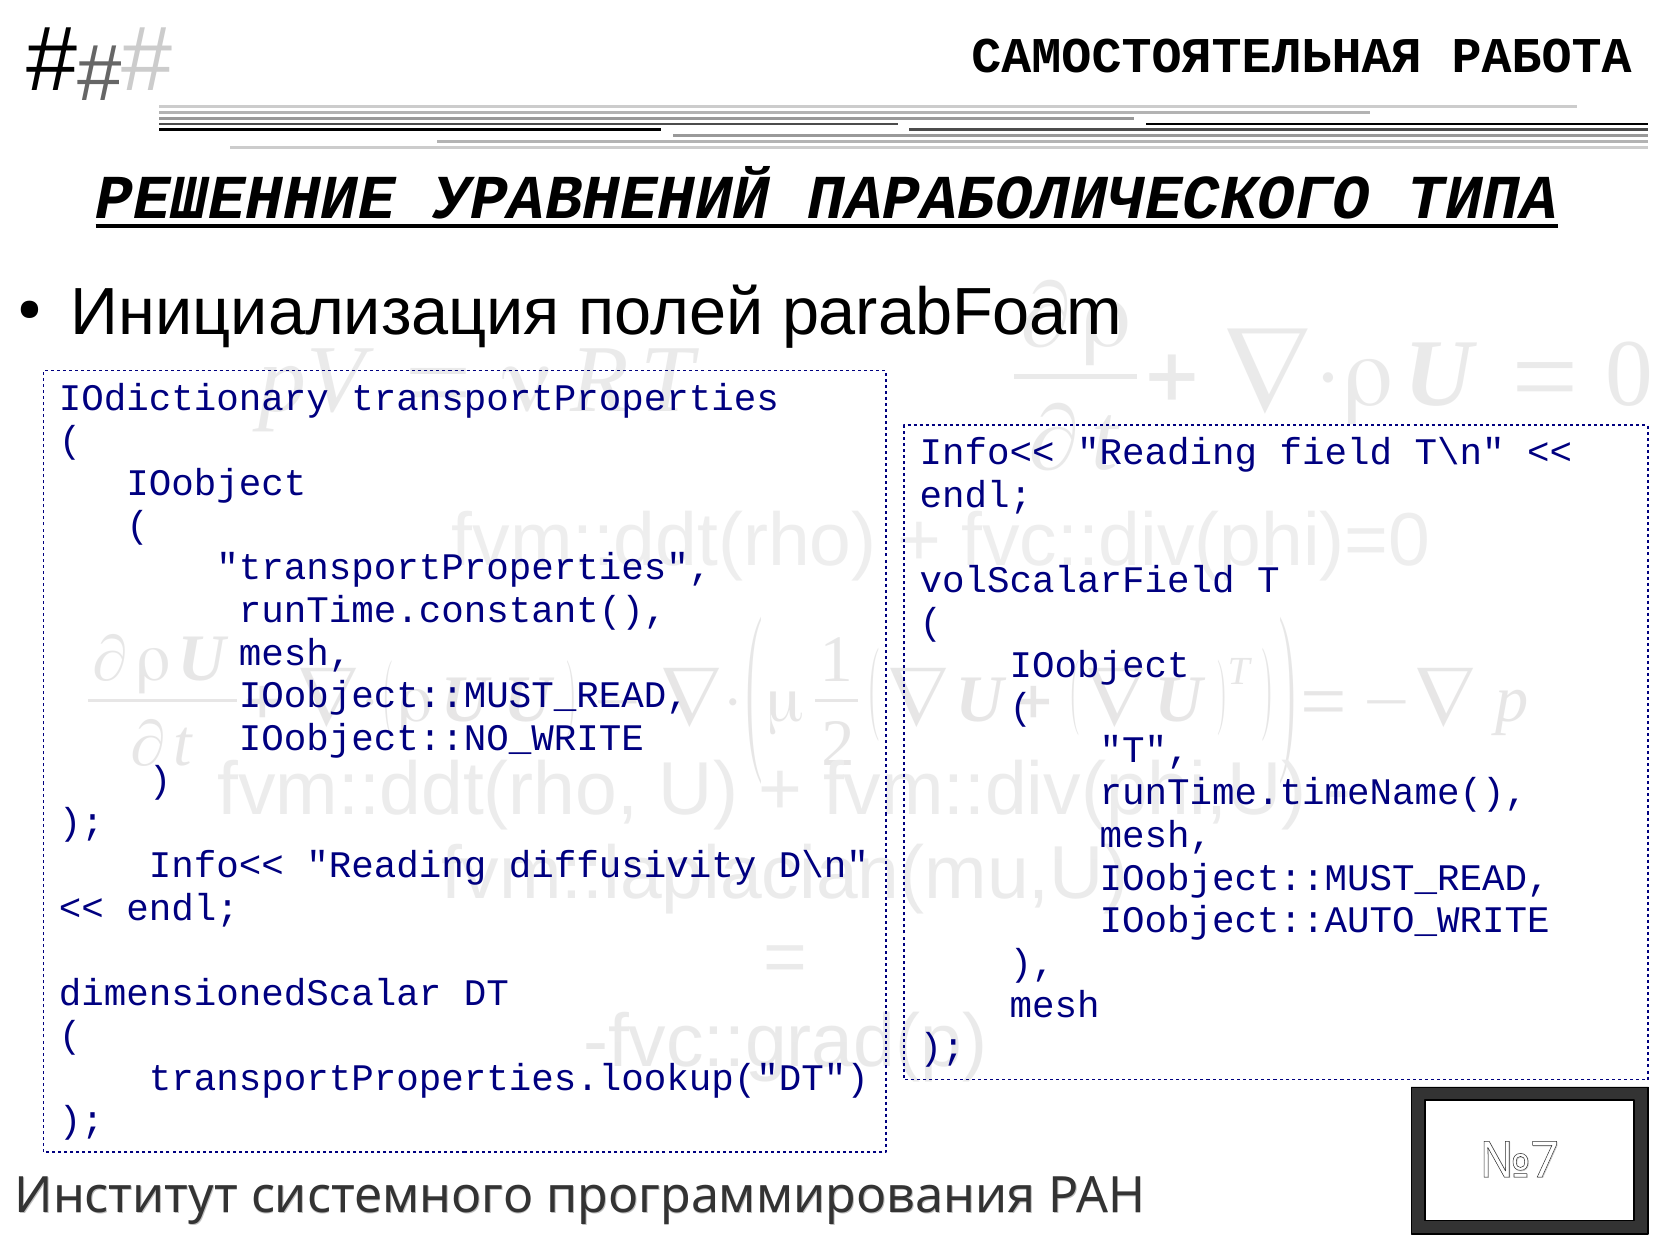

# РЕШЕННИЕ УРАВНЕНИЙ ПАРАБОЛИЧЕСКОГО ТИПА
Инициализация полей parabFoam
IOdictionary transportProperties
(
 IOobject
 (
 "transportProperties",
 runTime.constant(),
 mesh,
 IOobject::MUST_READ,
 IOobject::NO_WRITE
 )
);
 Info<< "Reading diffusivity D\n" << endl;
dimensionedScalar DT
(
 transportProperties.lookup("DT")
);
Info<< "Reading field T\n" << endl;
volScalarField T
(
 IOobject
 (
 "T",
 runTime.timeName(),
 mesh,
 IOobject::MUST_READ,
 IOobject::AUTO_WRITE
 ),
 mesh
);